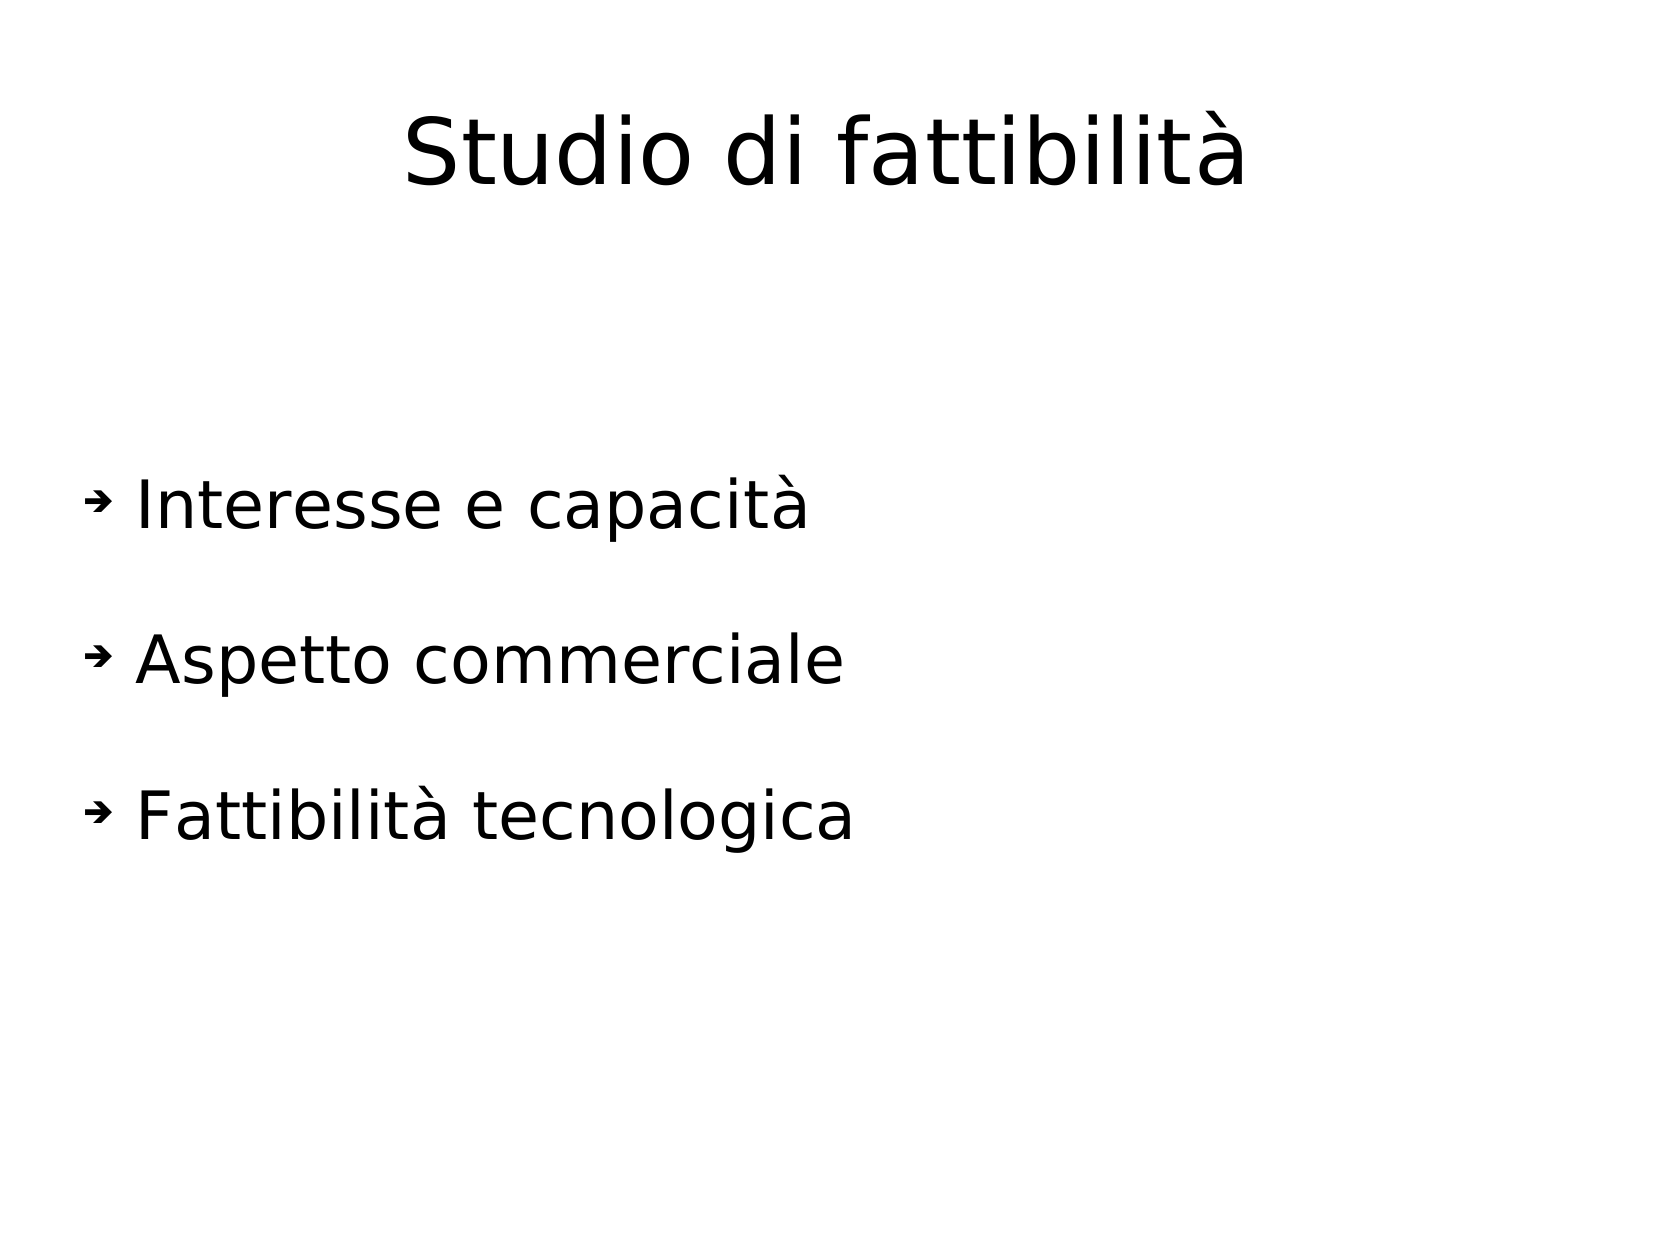

# Studio di fattibilità
 Interesse e capacità
 Aspetto commerciale
 Fattibilità tecnologica